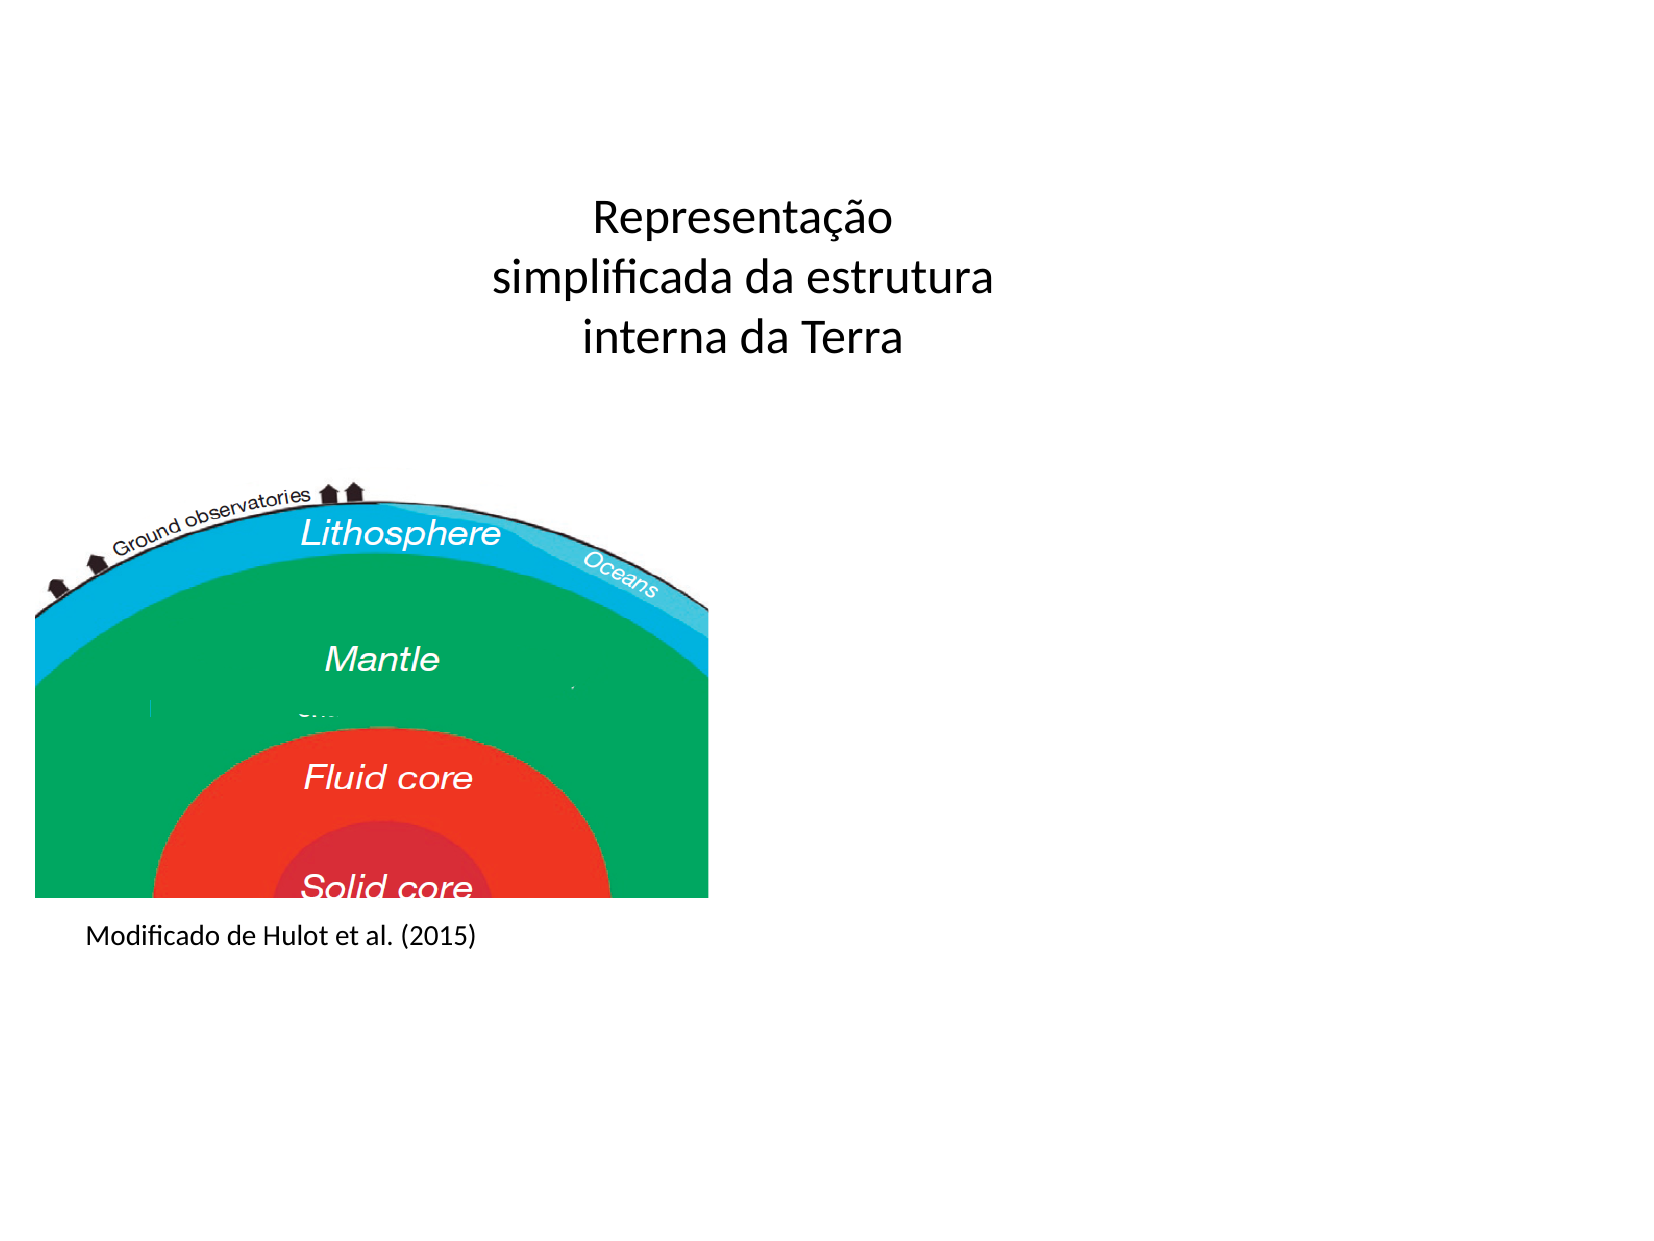

Representação simplificada da estrutura interna da Terra
Modificado de Hulot et al. (2015)